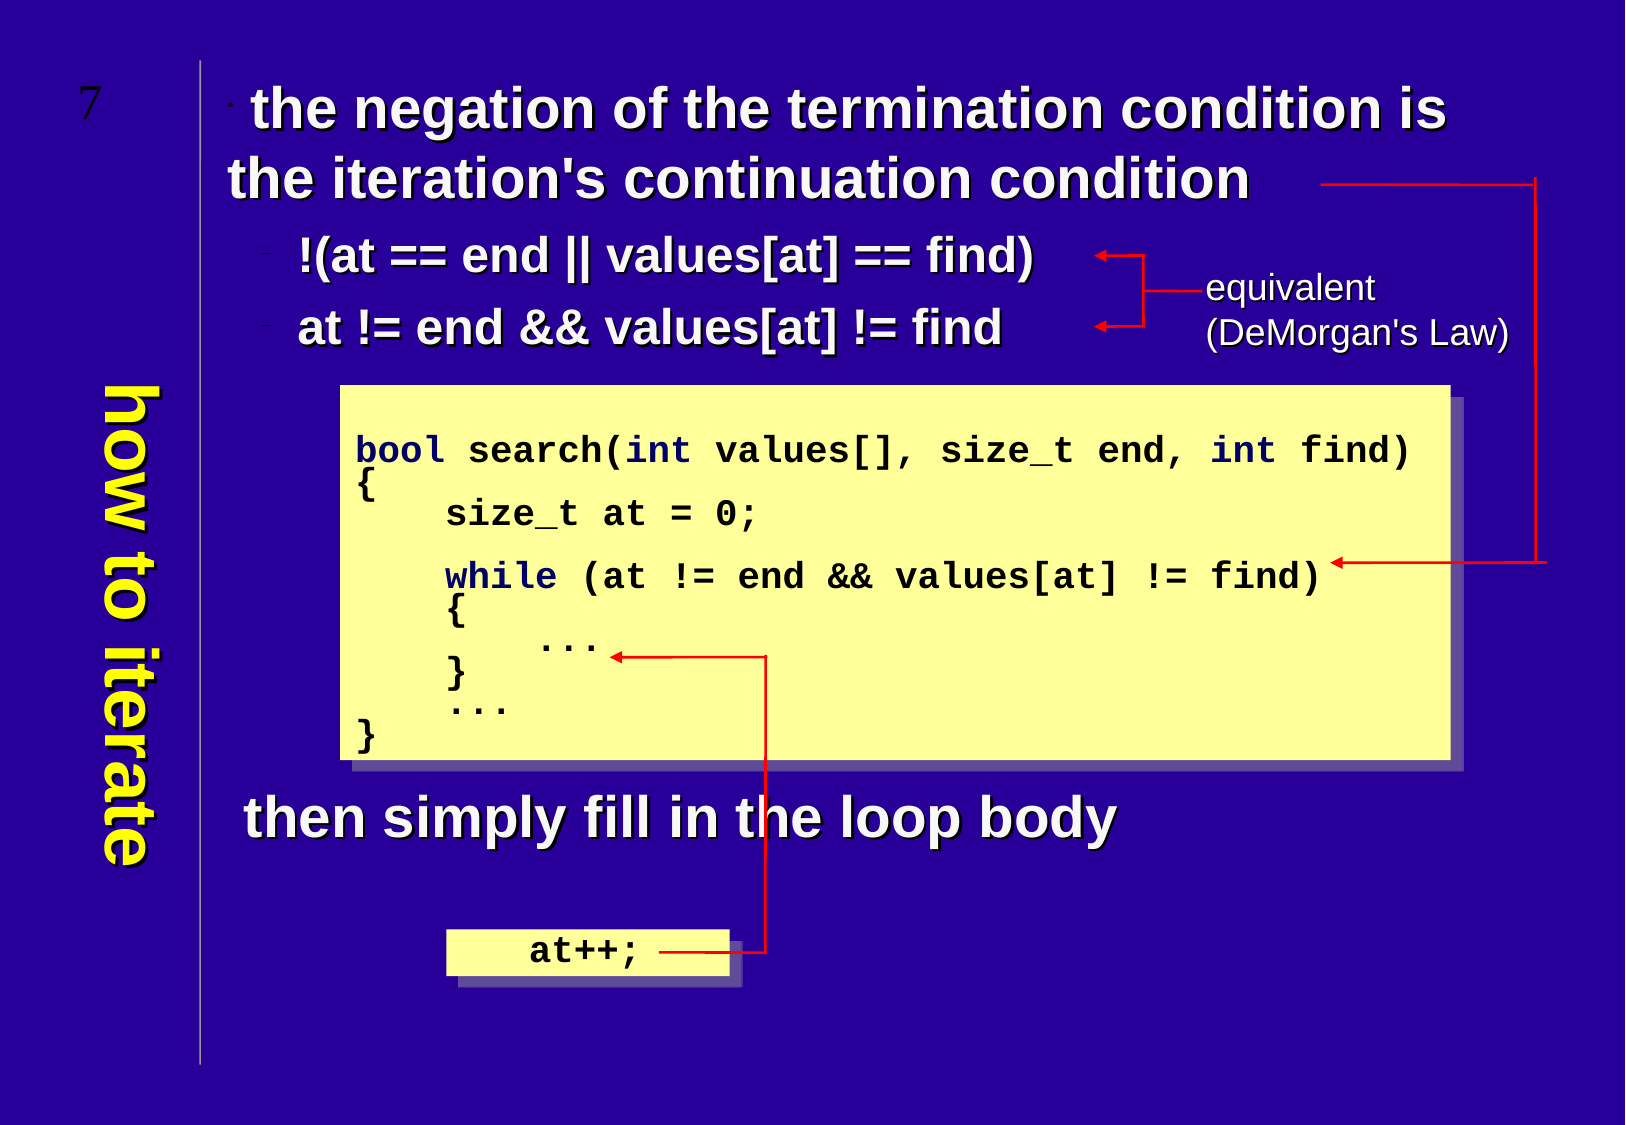

7
 the negation of the termination condition is the iteration's continuation condition
!(at == end || values[at] == find)
at != end && values[at] != find
 then simply fill in the loop body
# how to iterate
equivalent
(DeMorgan's Law)
bool search(int values[], size_t end, int find)
{
 size_t at = 0;
 while (at != end && values[at] != find)
 {
 ...
 }
 ...
}
 at++;